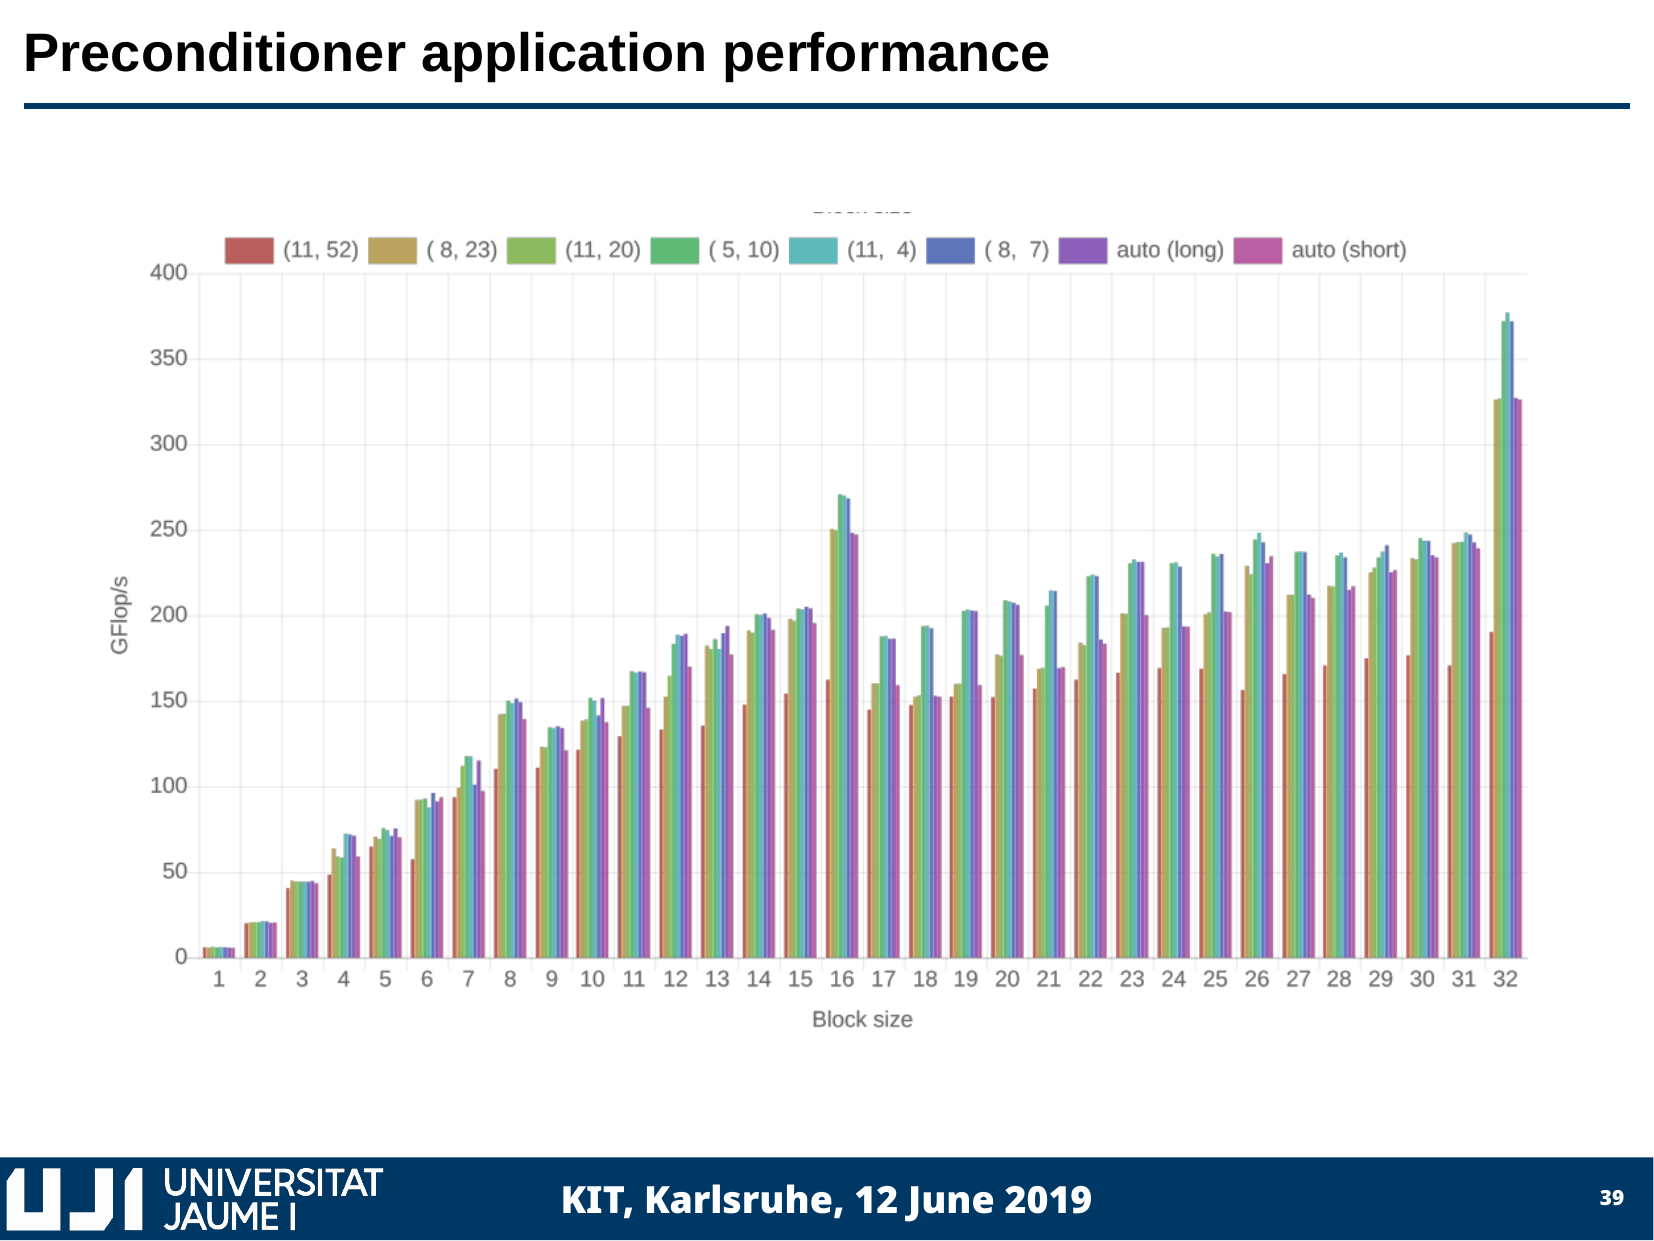

# Preconditioner application performance
KIT, Karlsruhe, 12 June 2019
39